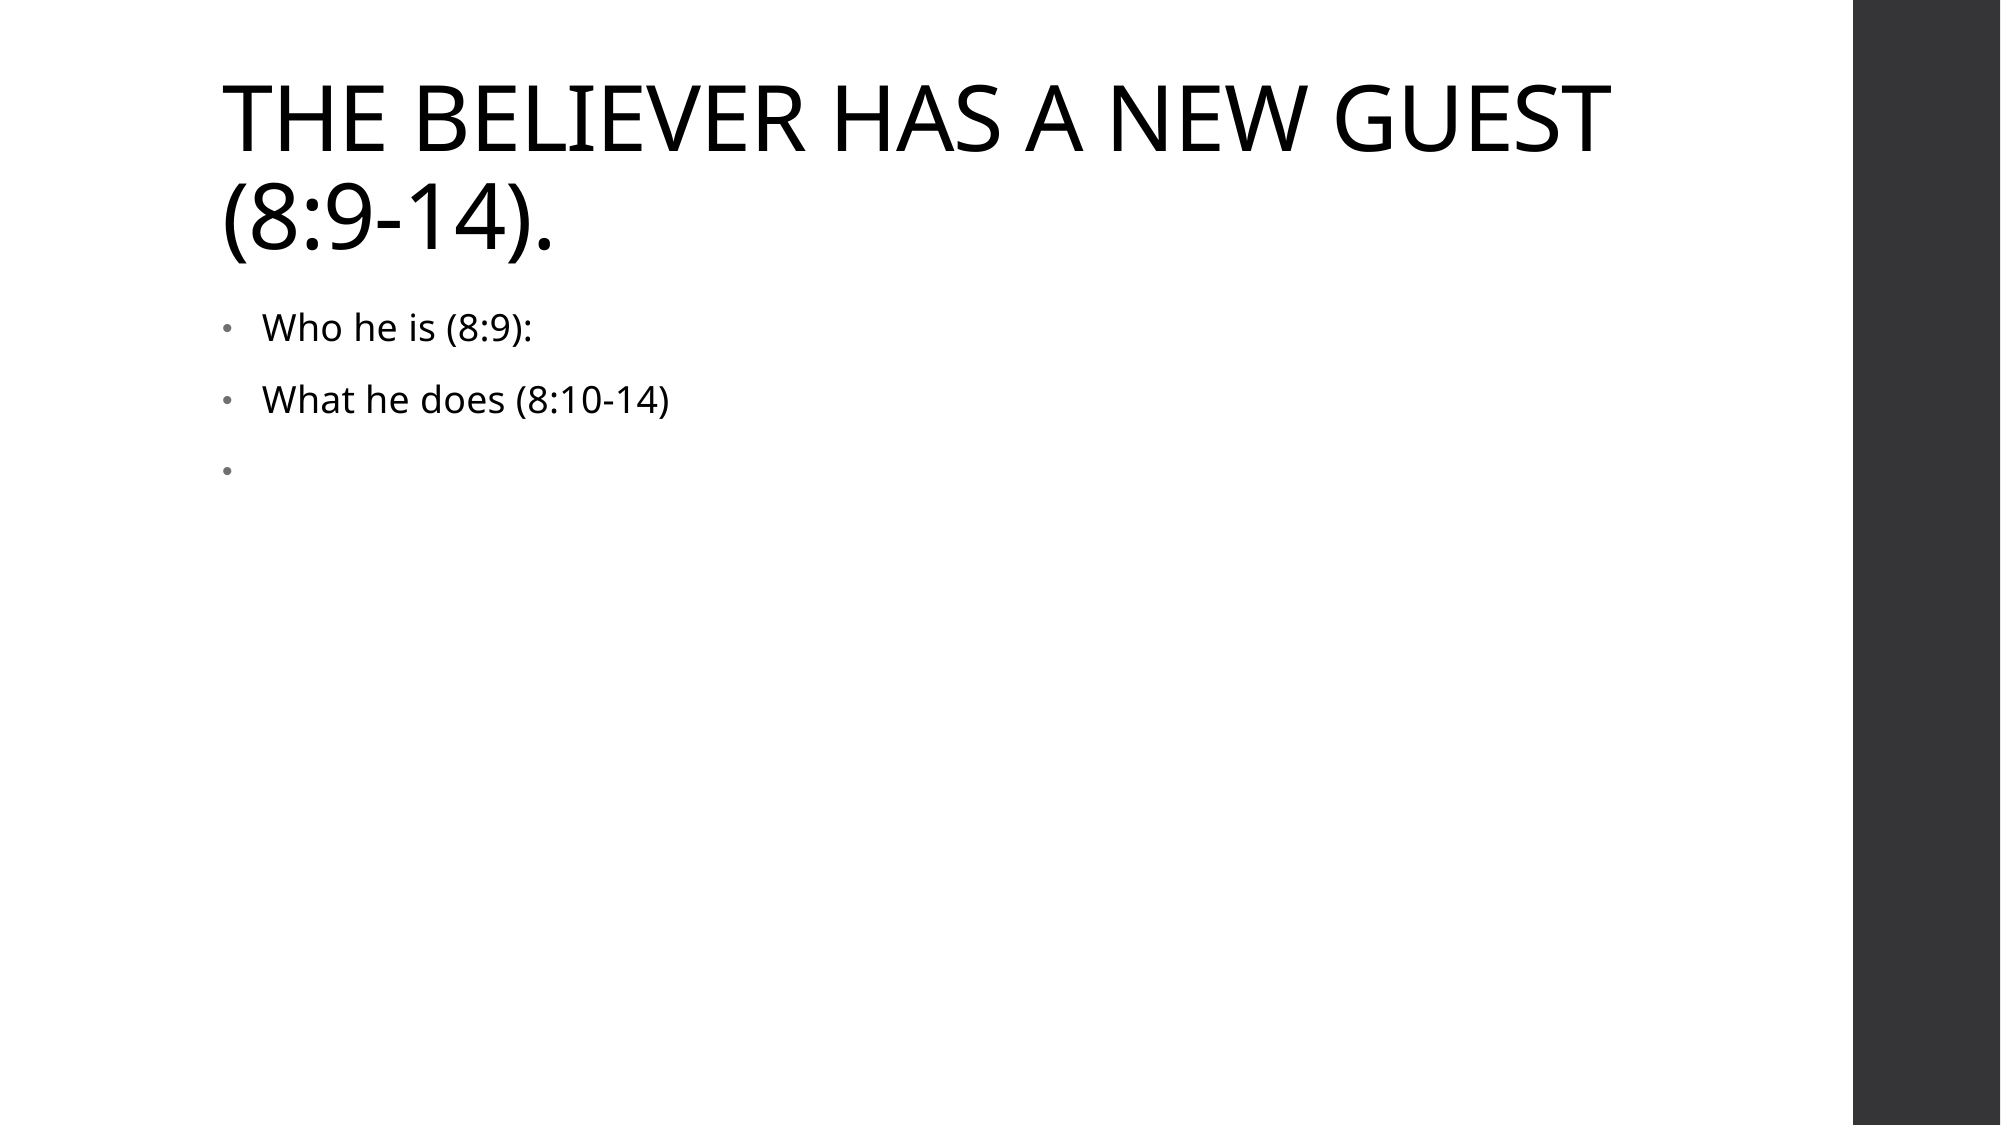

# THE BELIEVER HAS A NEW GUEST (8:9-14).
 Who he is (8:9):
 What he does (8:10-14)